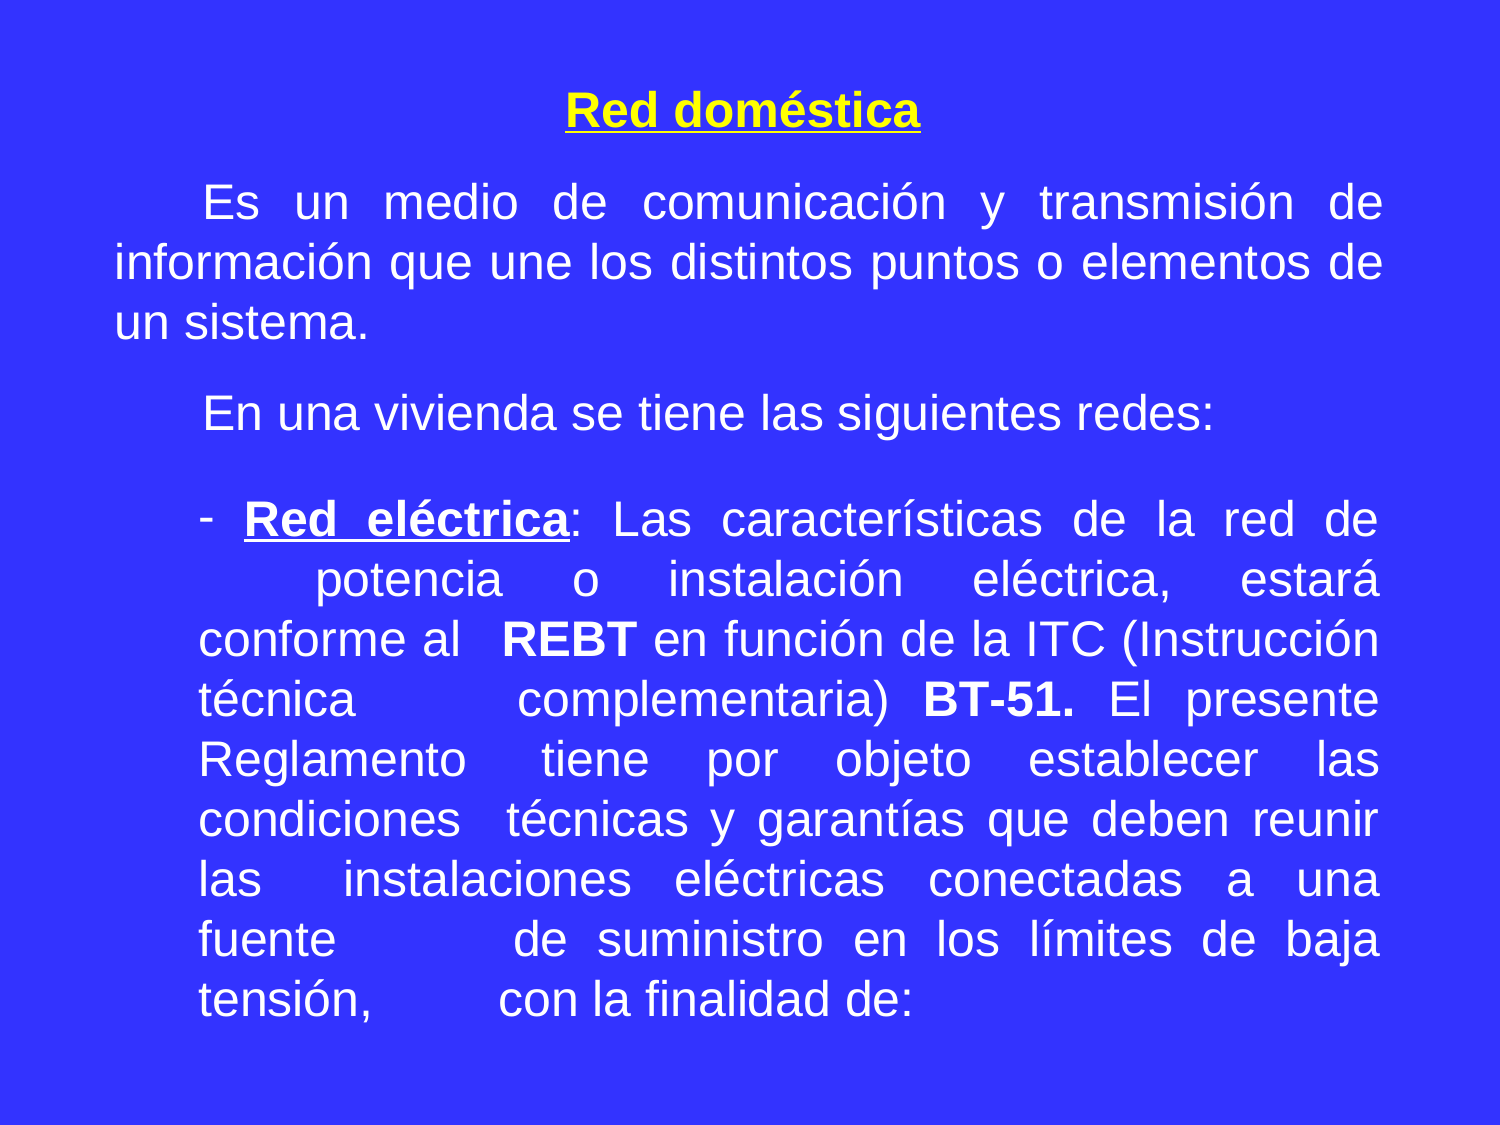

Red doméstica
	Es un medio de comunicación y transmisión de información que une los distintos puntos o elementos de un sistema.
	En una vivienda se tiene las siguientes redes:
 Red eléctrica: Las características de la red de 	potencia o instalación eléctrica, estará conforme al 	REBT en función de la ITC (Instrucción técnica 	complementaria) BT-51. El presente Reglamento 	tiene por objeto establecer las condiciones 	técnicas y garantías que deben reunir las 	instalaciones eléctricas conectadas a una fuente 	de suministro en los límites de baja tensión, 	con la finalidad de: